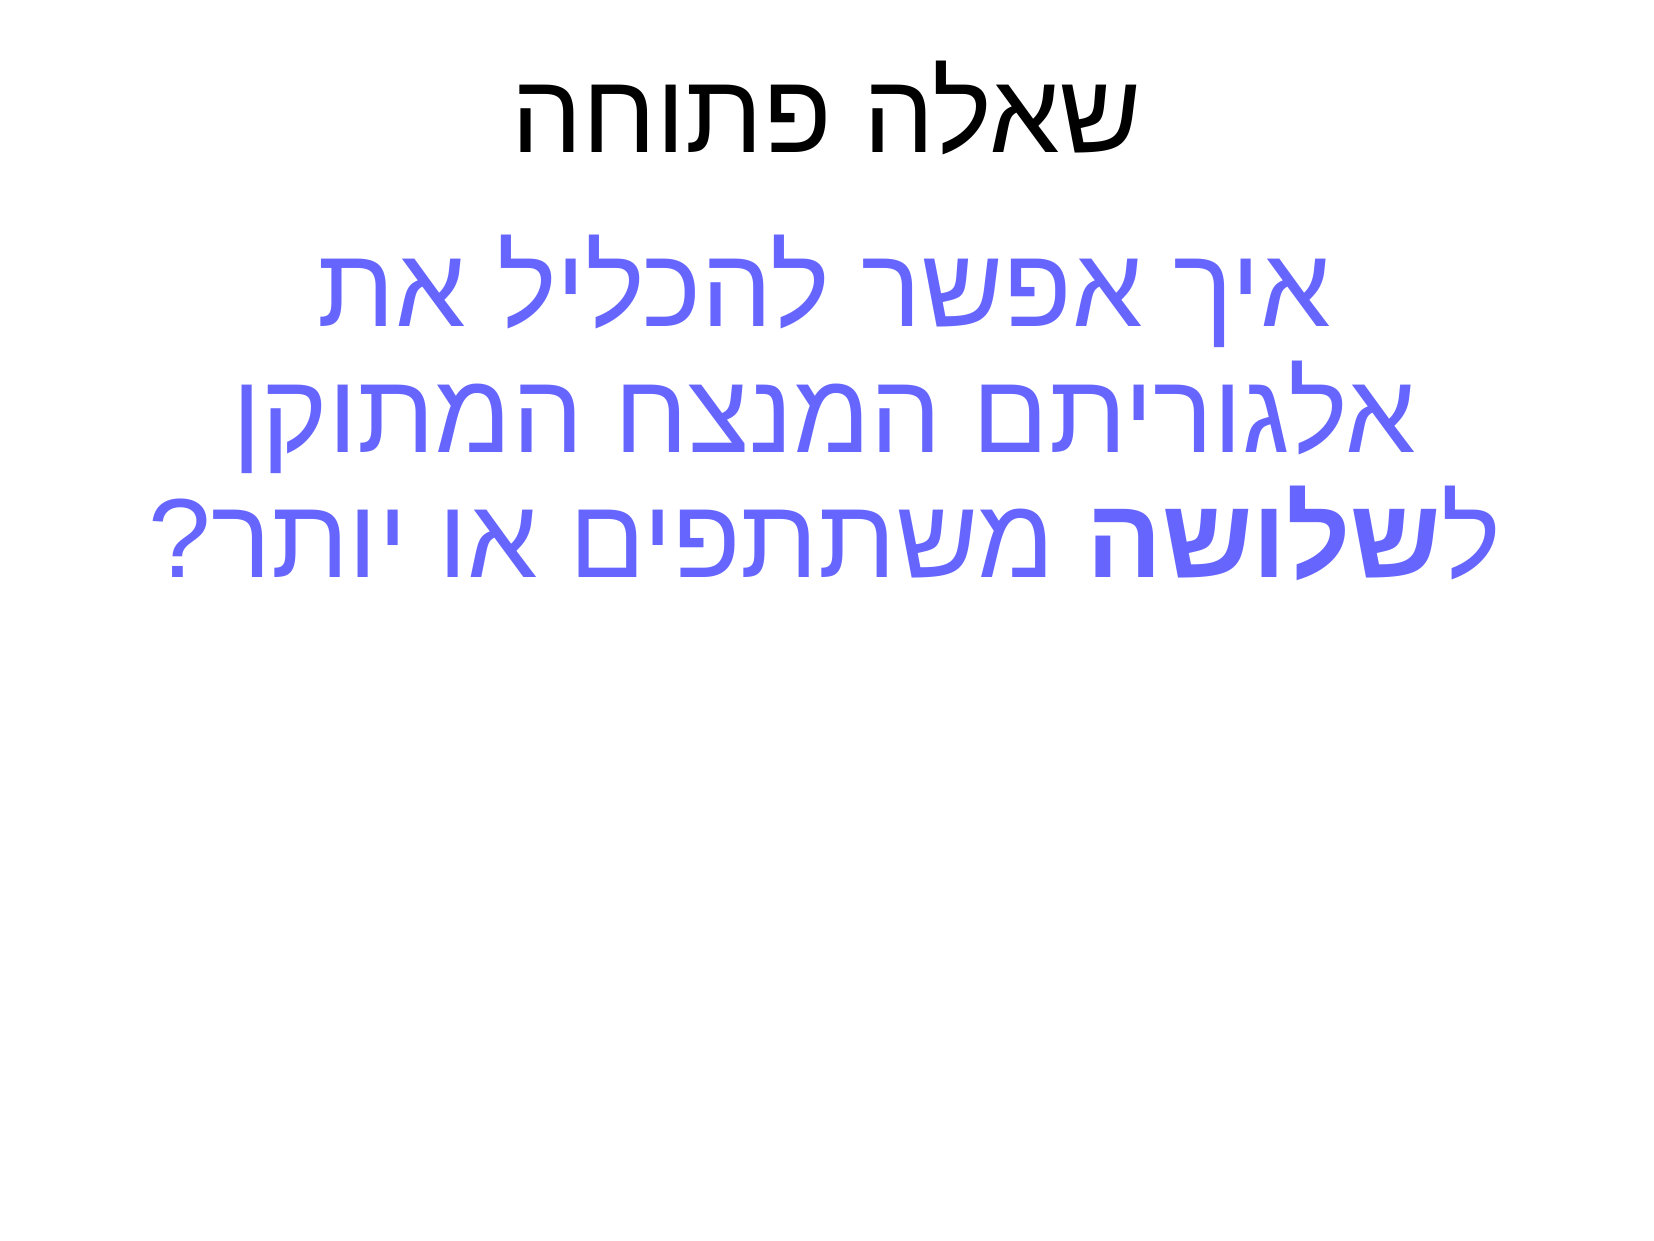

# שאלה פתוחה
איך אפשר להכליל את
אלגוריתם המנצח המתוקן לשלושה משתתפים או יותר?